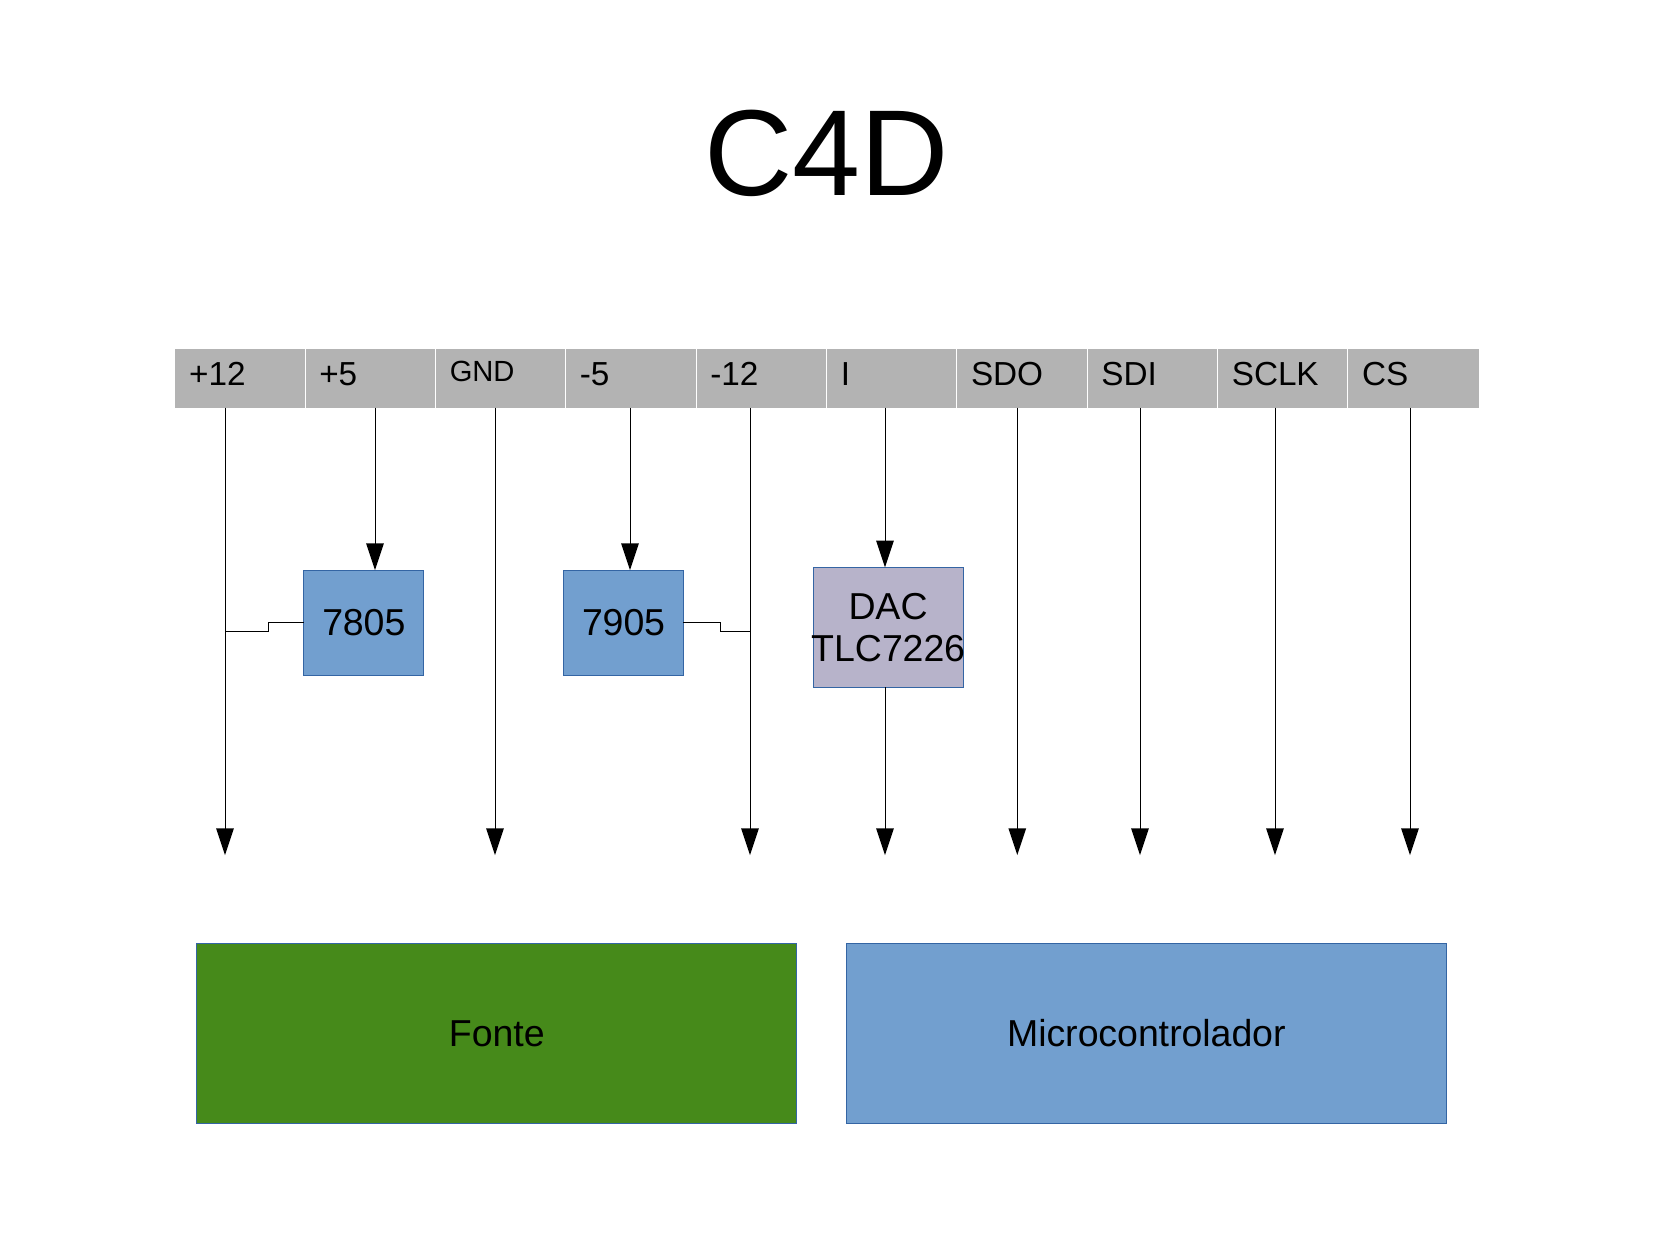

# C4D
| +12 | +5 | GND | -5 | -12 | I | SDO | SDI | SCLK | CS |
| --- | --- | --- | --- | --- | --- | --- | --- | --- | --- |
DAC
TLC7226
7805
7905
Fonte
Microcontrolador